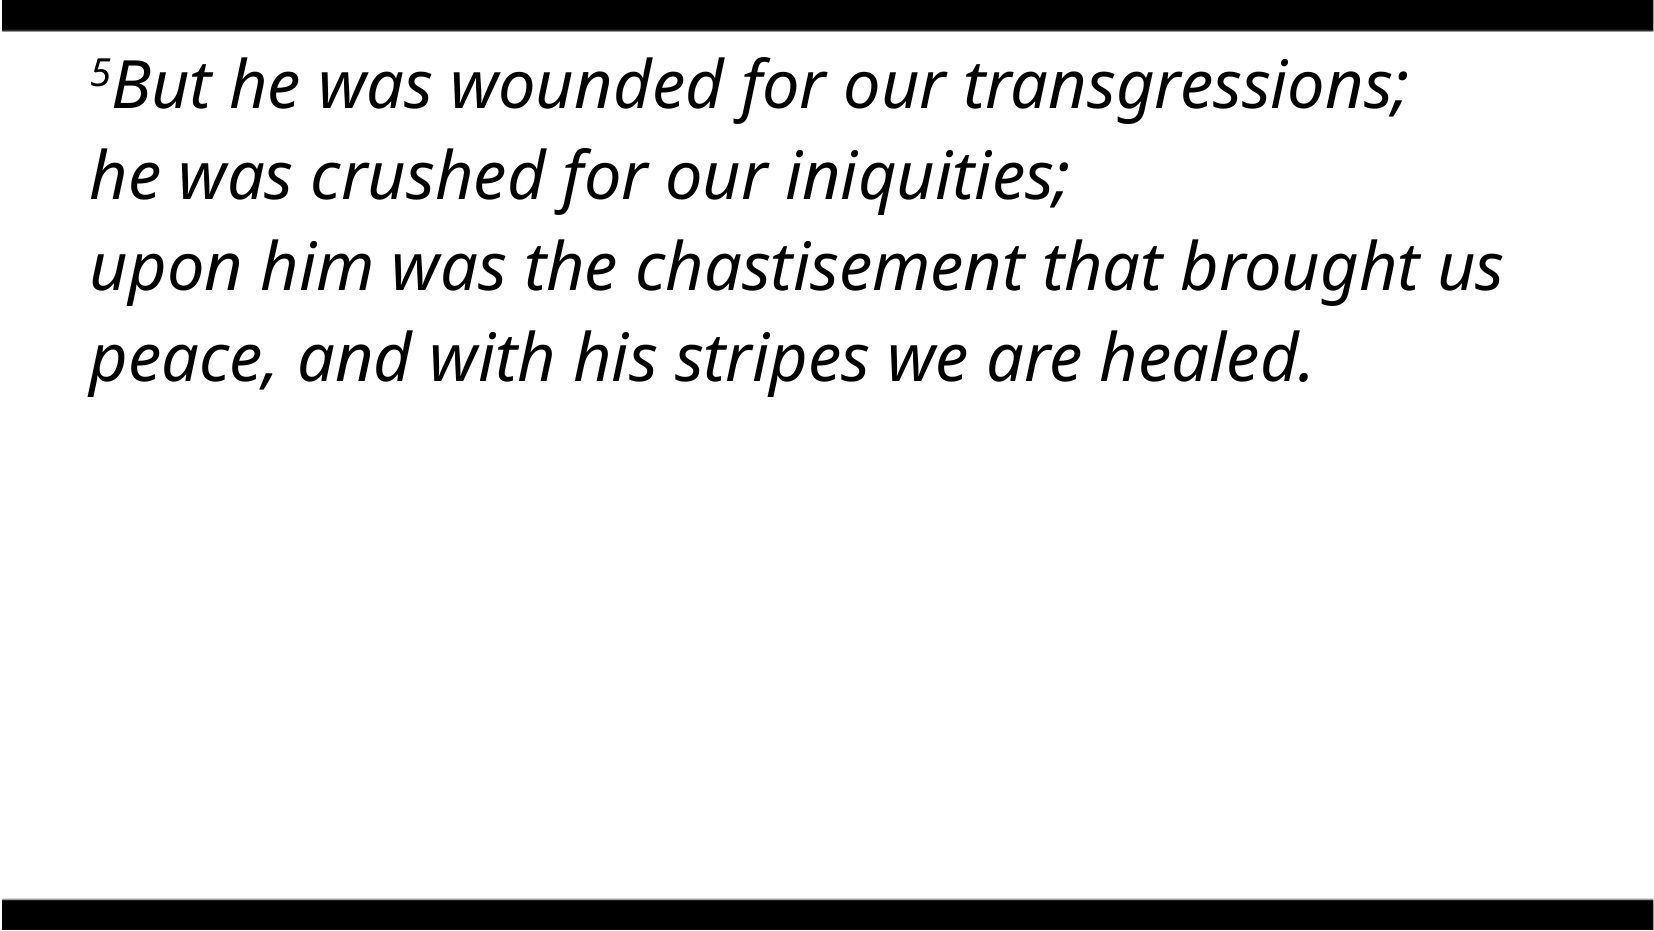

5But he was wounded for our transgressions;
he was crushed for our iniquities;
upon him was the chastisement that brought us peace, and with his stripes we are healed.